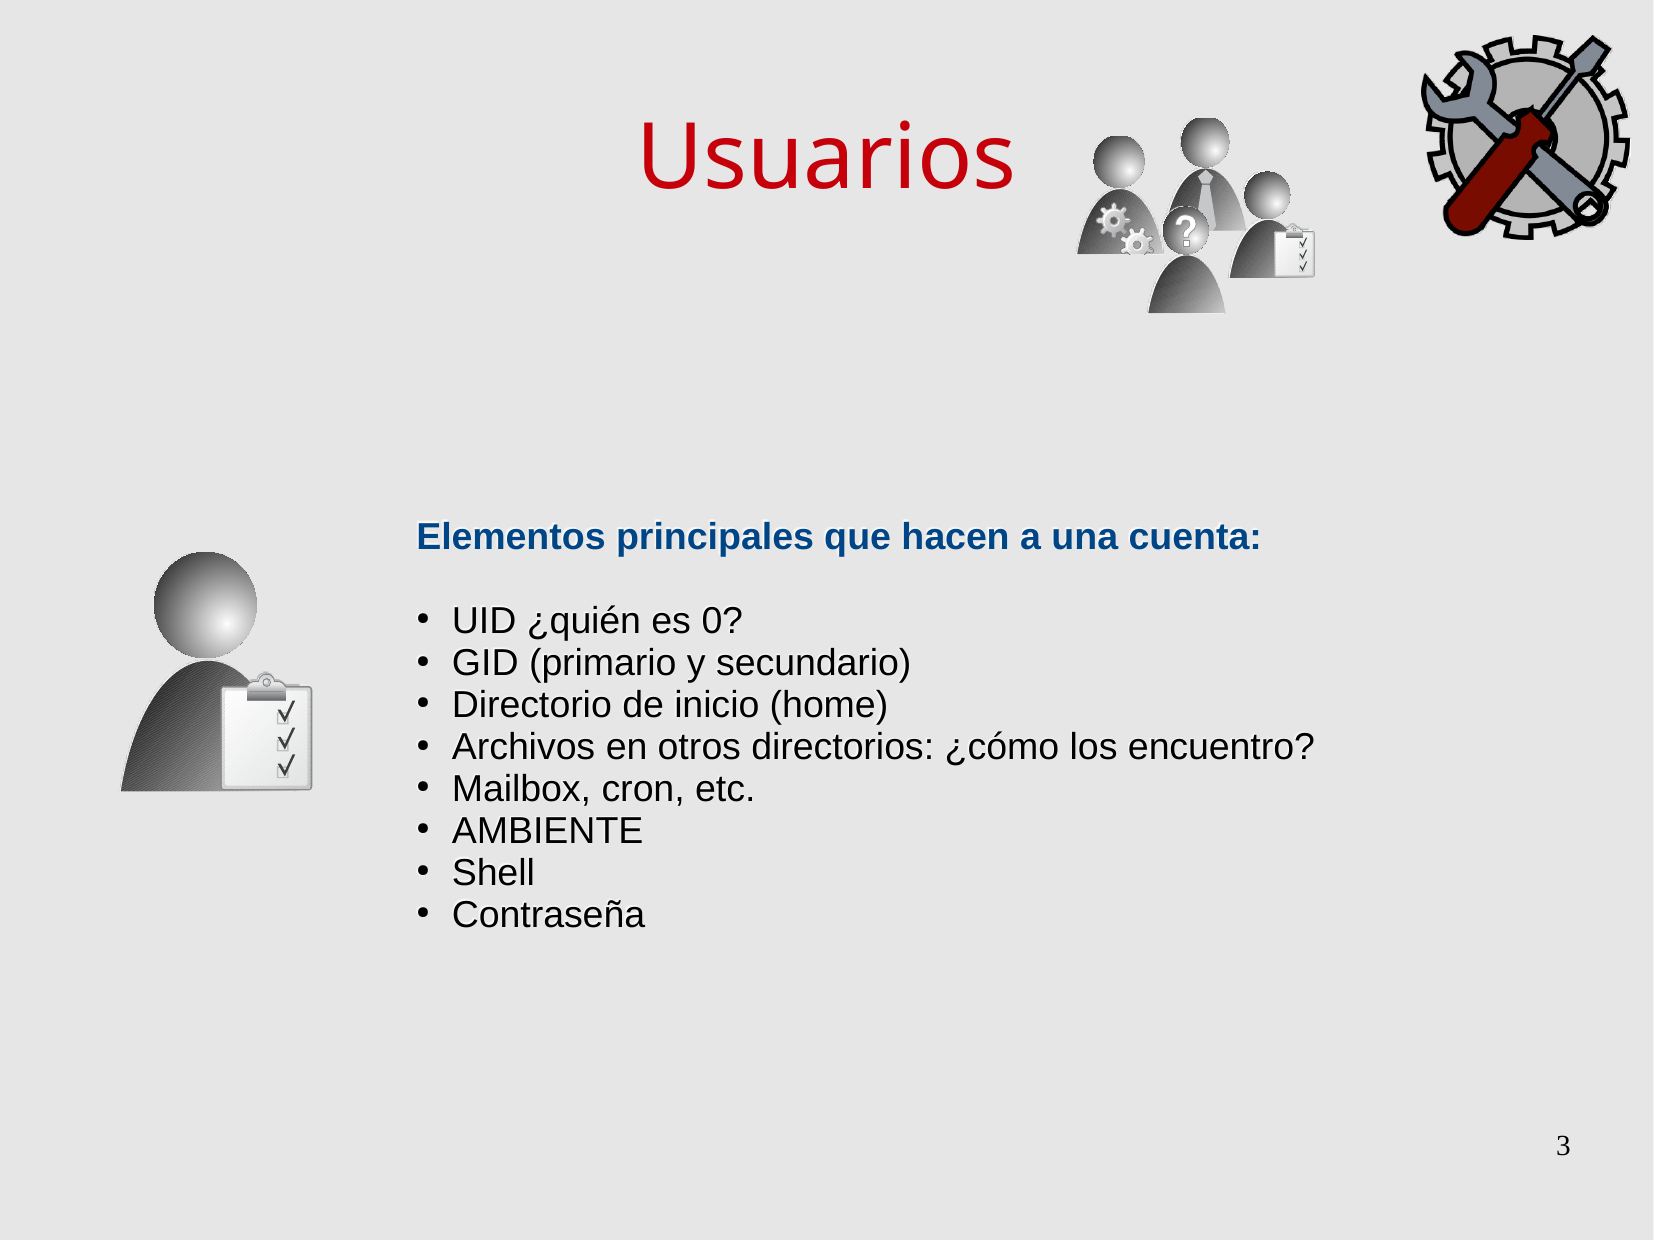

# Usuarios
Elementos principales que hacen a una cuenta:
UID ¿quién es 0?
GID (primario y secundario)
Directorio de inicio (home)
Archivos en otros directorios: ¿cómo los encuentro?
Mailbox, cron, etc.
AMBIENTE
Shell
Contraseña
3